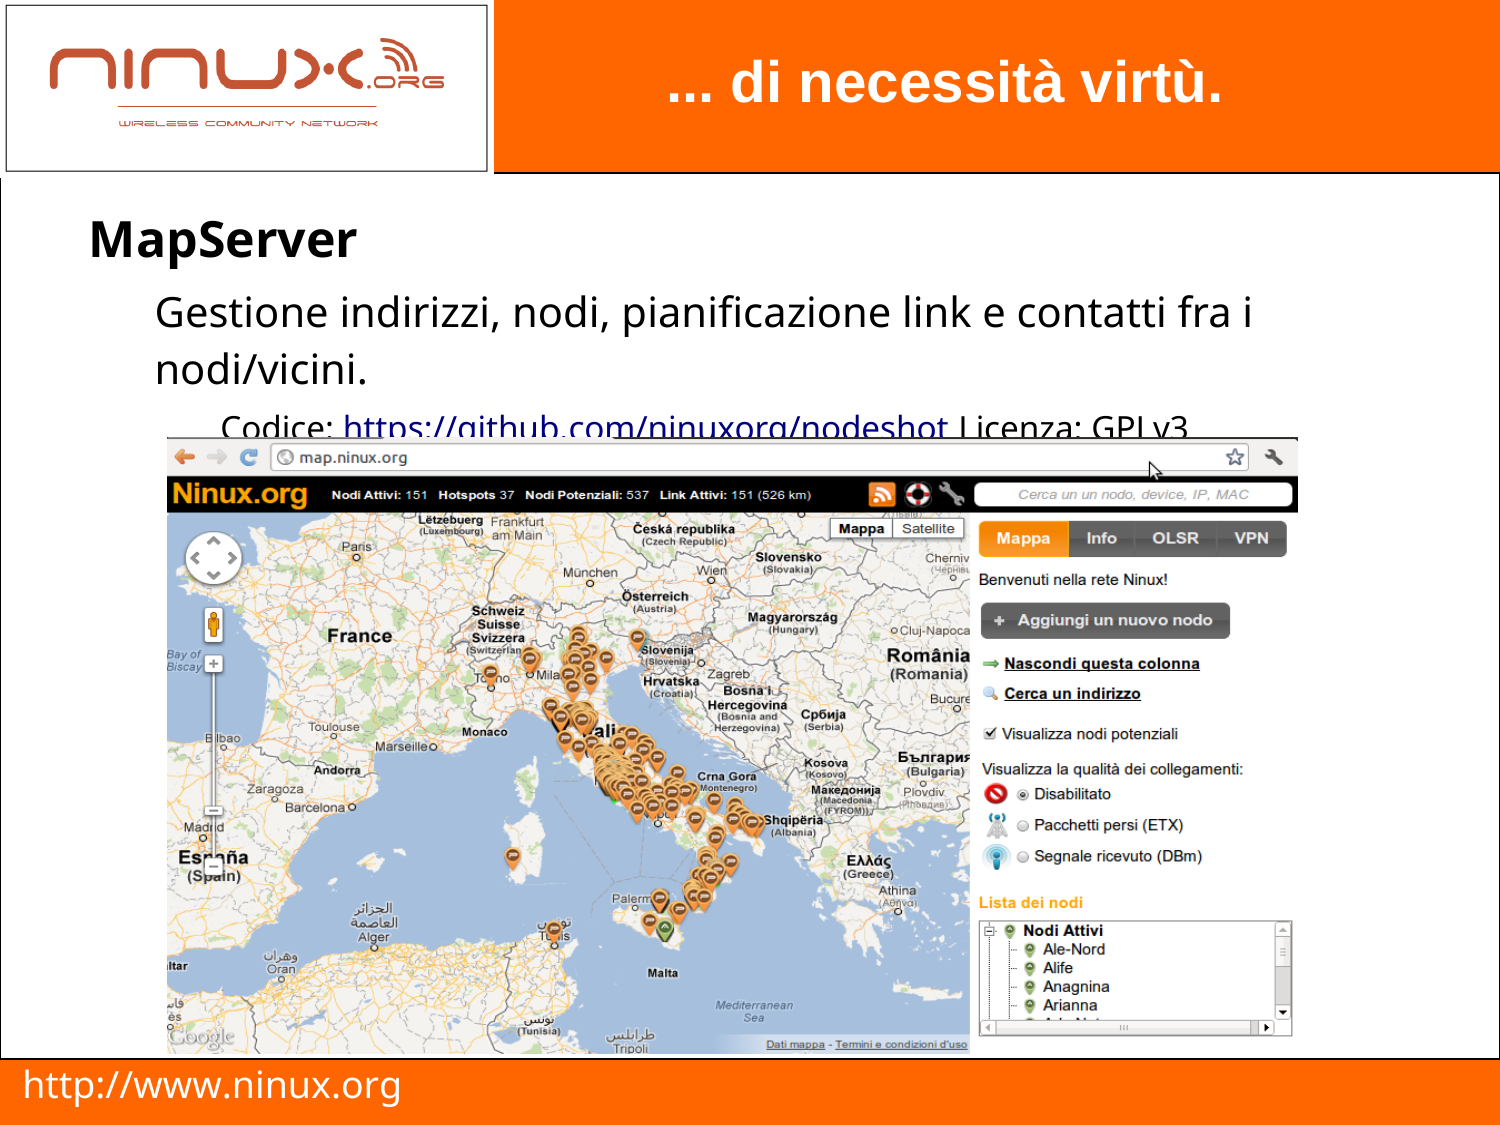

# ... di necessità virtù.
MapServer
Gestione indirizzi, nodi, pianificazione link e contatti fra i nodi/vicini.
Codice: https://github.com/ninuxorg/nodeshot Licenza: GPLv3
http://www.ninux.org